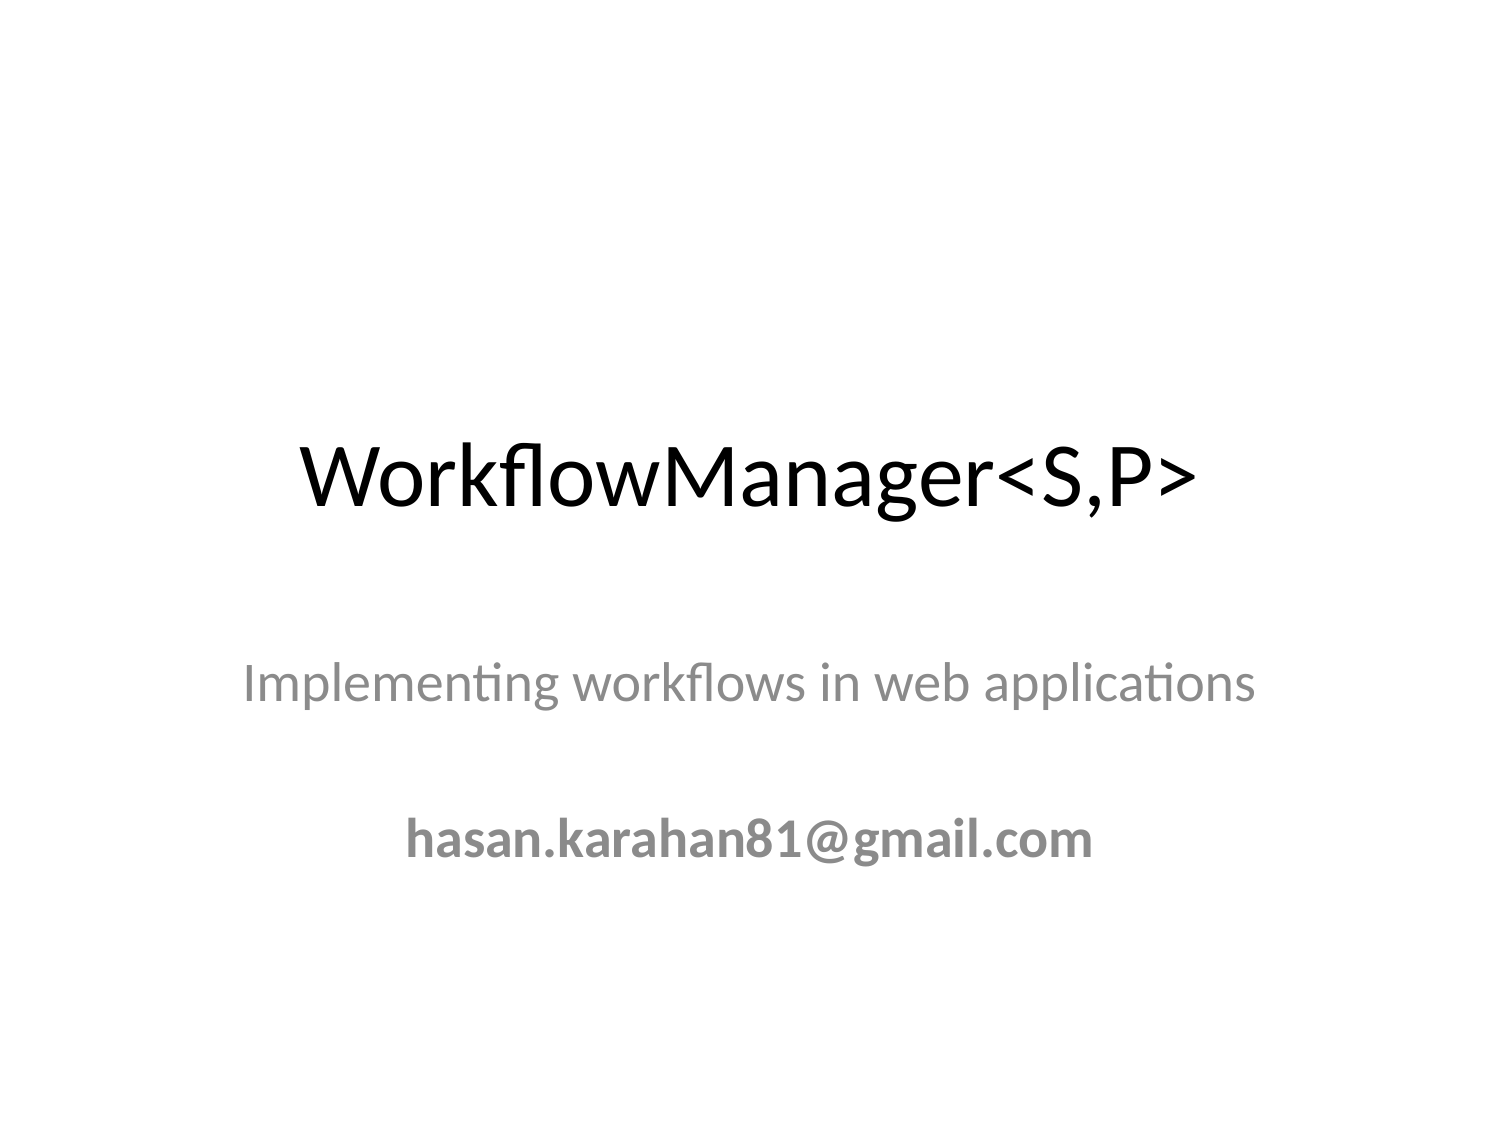

# WorkflowManager<S,P>
Implementing workflows in web applications
hasan.karahan81@gmail.com